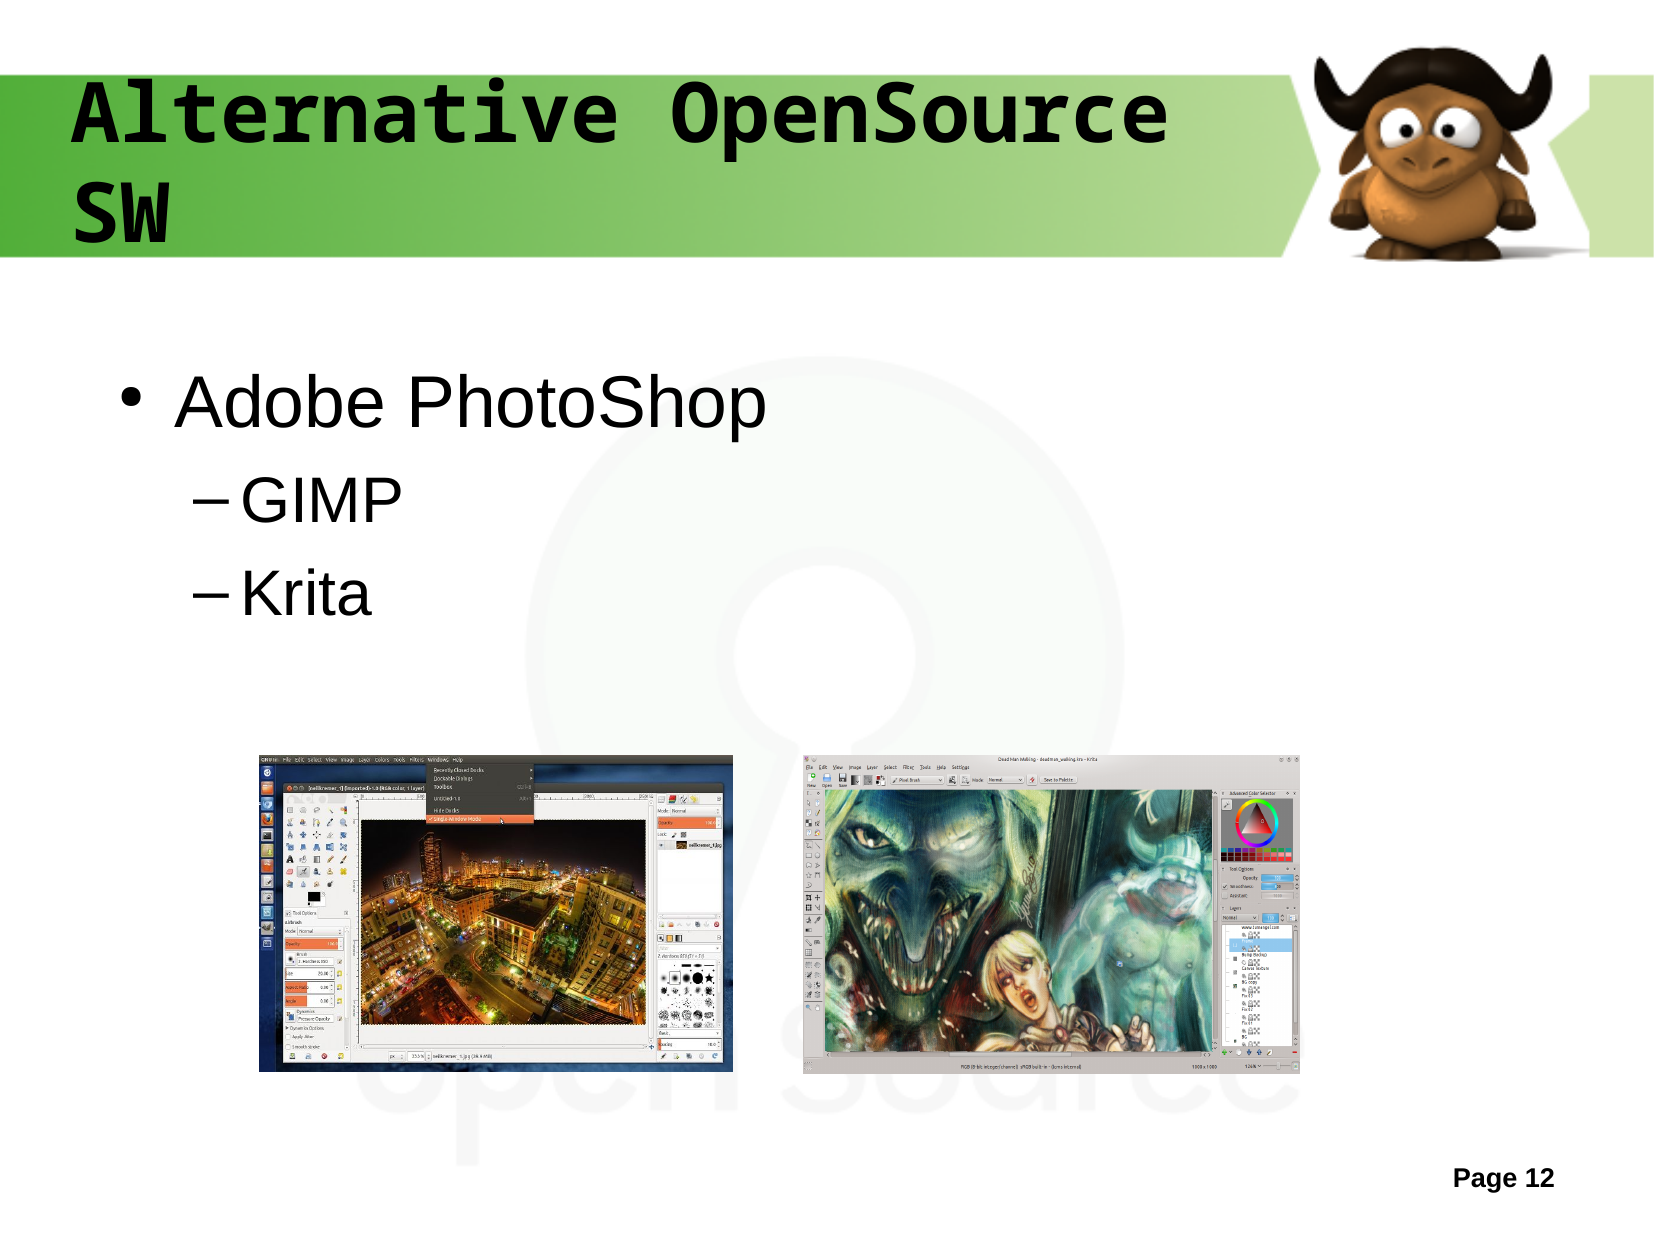

# Alternative OpenSource SW
Adobe PhotoShop
GIMP
Krita